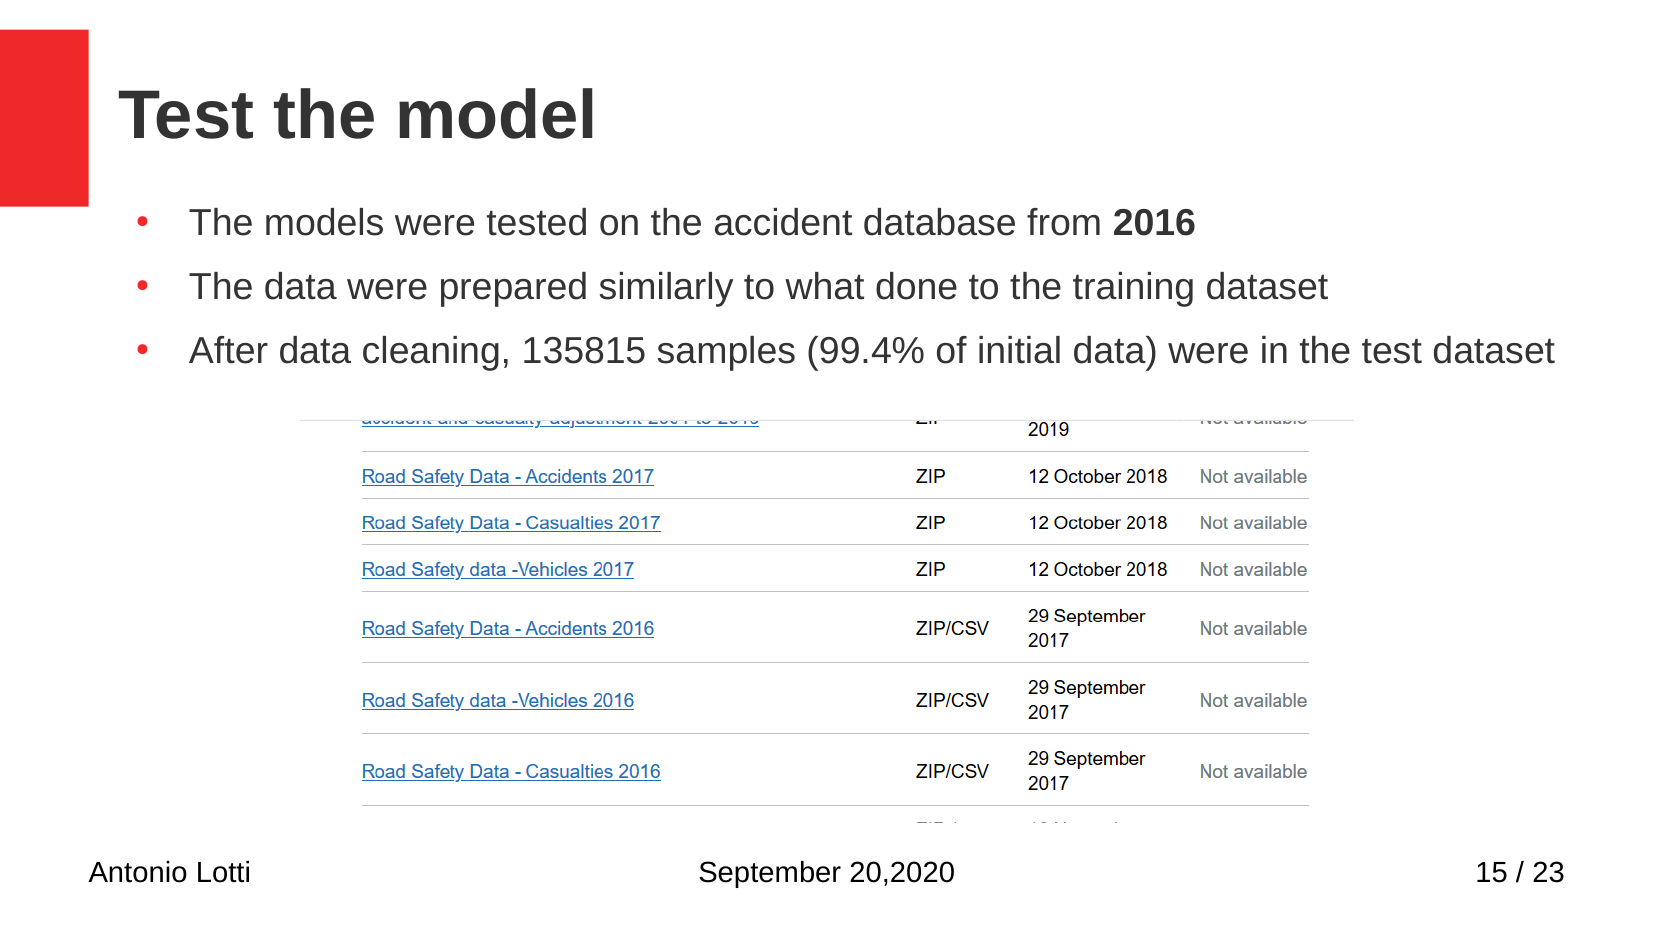

# Test the model
The models were tested on the accident database from 2016
The data were prepared similarly to what done to the training dataset
After data cleaning, 135815 samples (99.4% of initial data) were in the test dataset
15